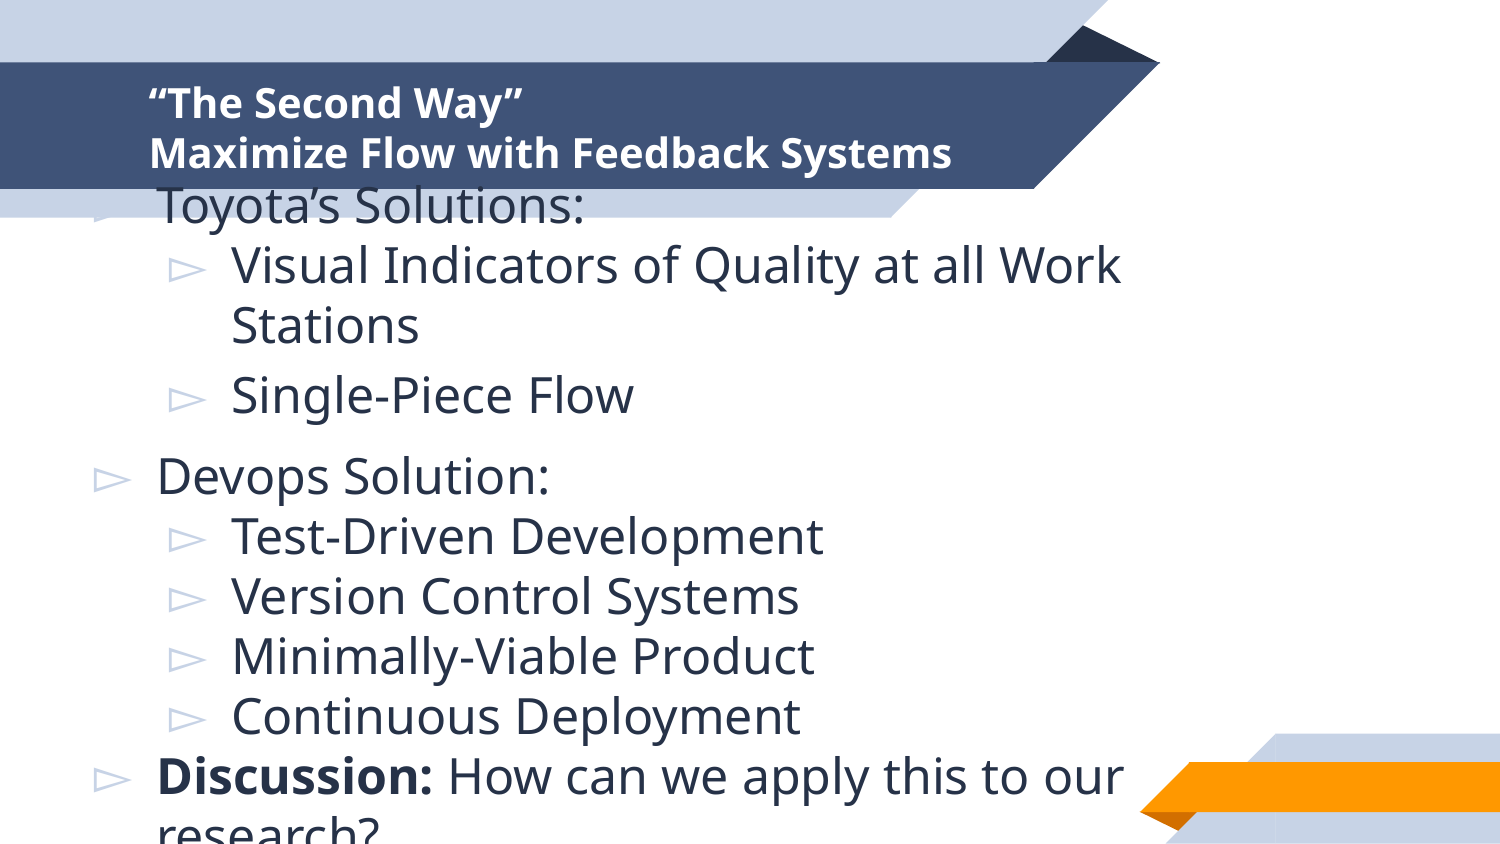

# “The Second Way” Maximize Flow with Feedback Systems
Toyota’s Solutions:
Visual Indicators of Quality at all Work Stations
Single-Piece Flow
Devops Solution:
Test-Driven Development
Version Control Systems
Minimally-Viable Product
Continuous Deployment
Discussion: How can we apply this to our research?